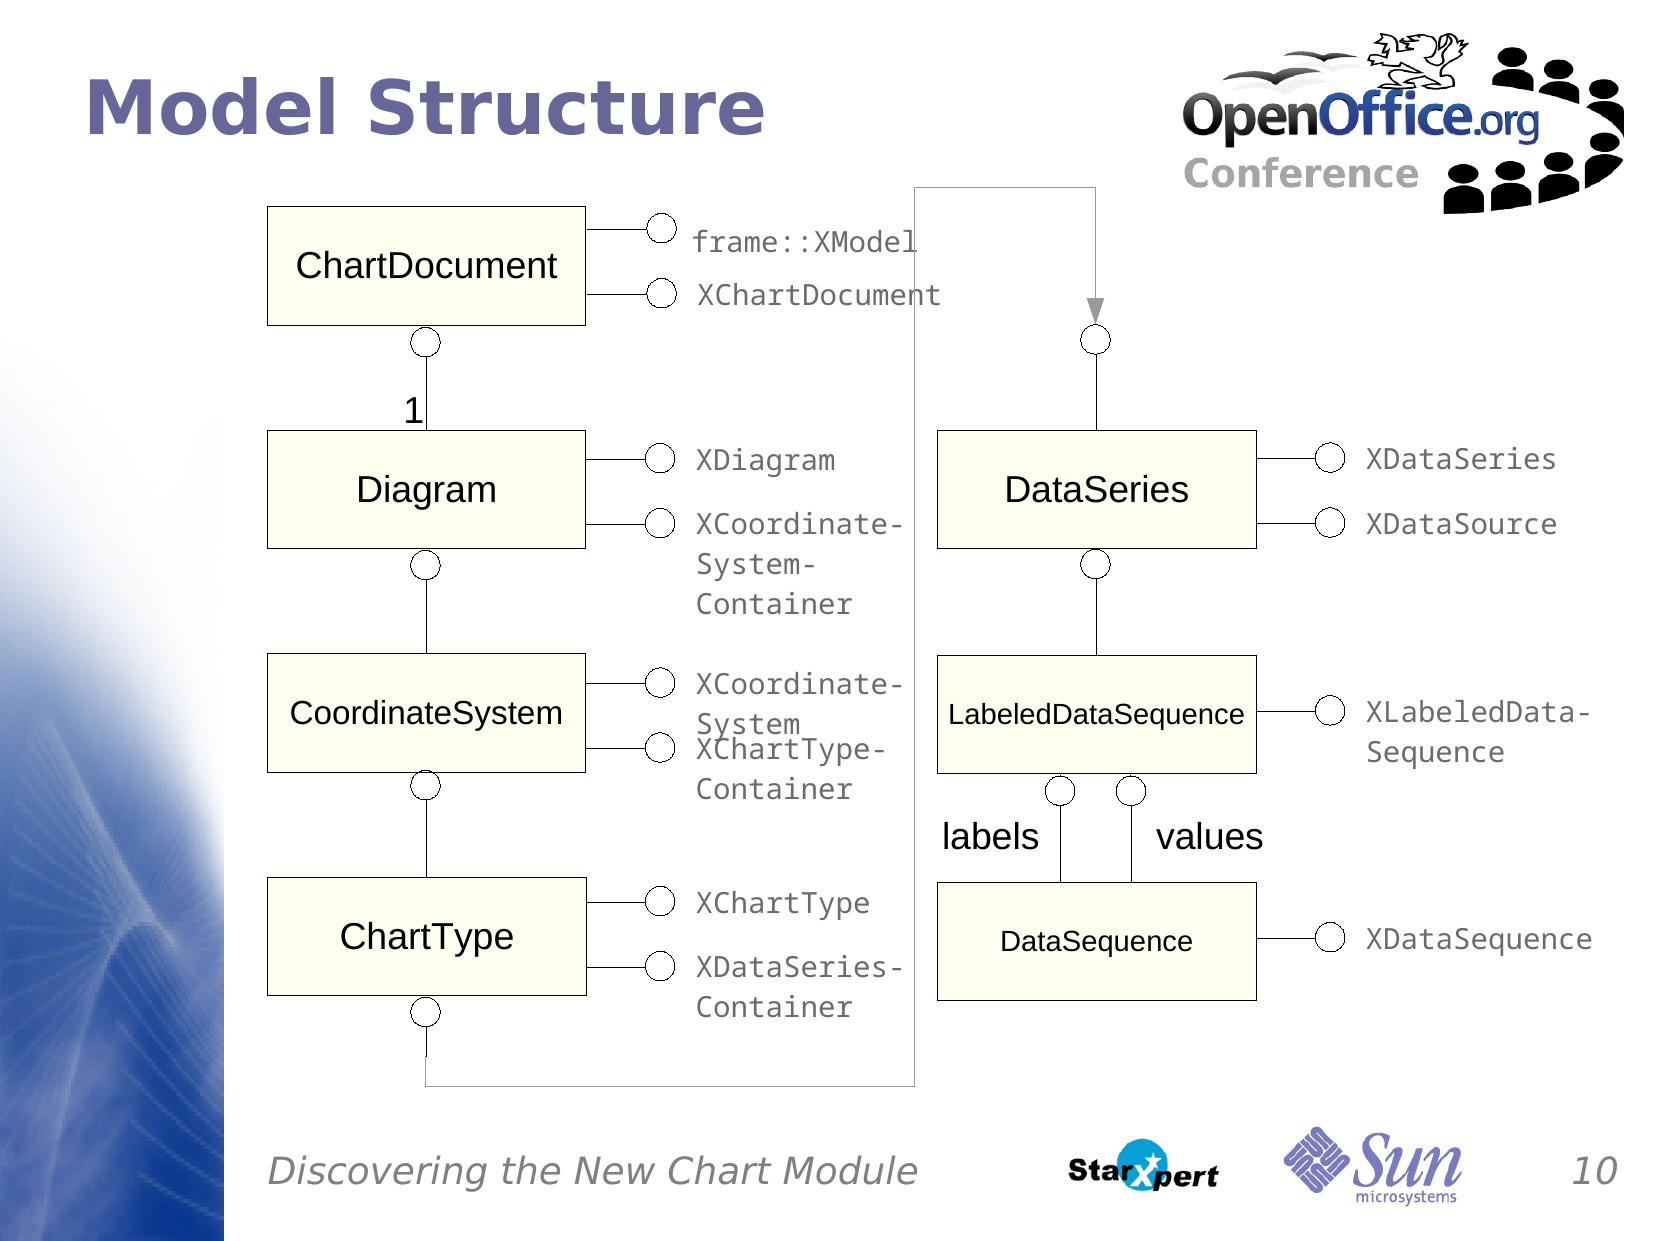

# Model Structure
ChartDocument
frame::XModel
XChartDocument
DataSeries
XDataSeries
XDataSource
1
Diagram
XDiagram
XCoordinate-
System-
Container
LabeledDataSequence
XLabeledData-
Sequence
CoordinateSystem
XCoordinate-
System
XChartType-
Container
XChartType
ChartType
XDataSeries-
Container
values
labels
DataSequence
XDataSequence